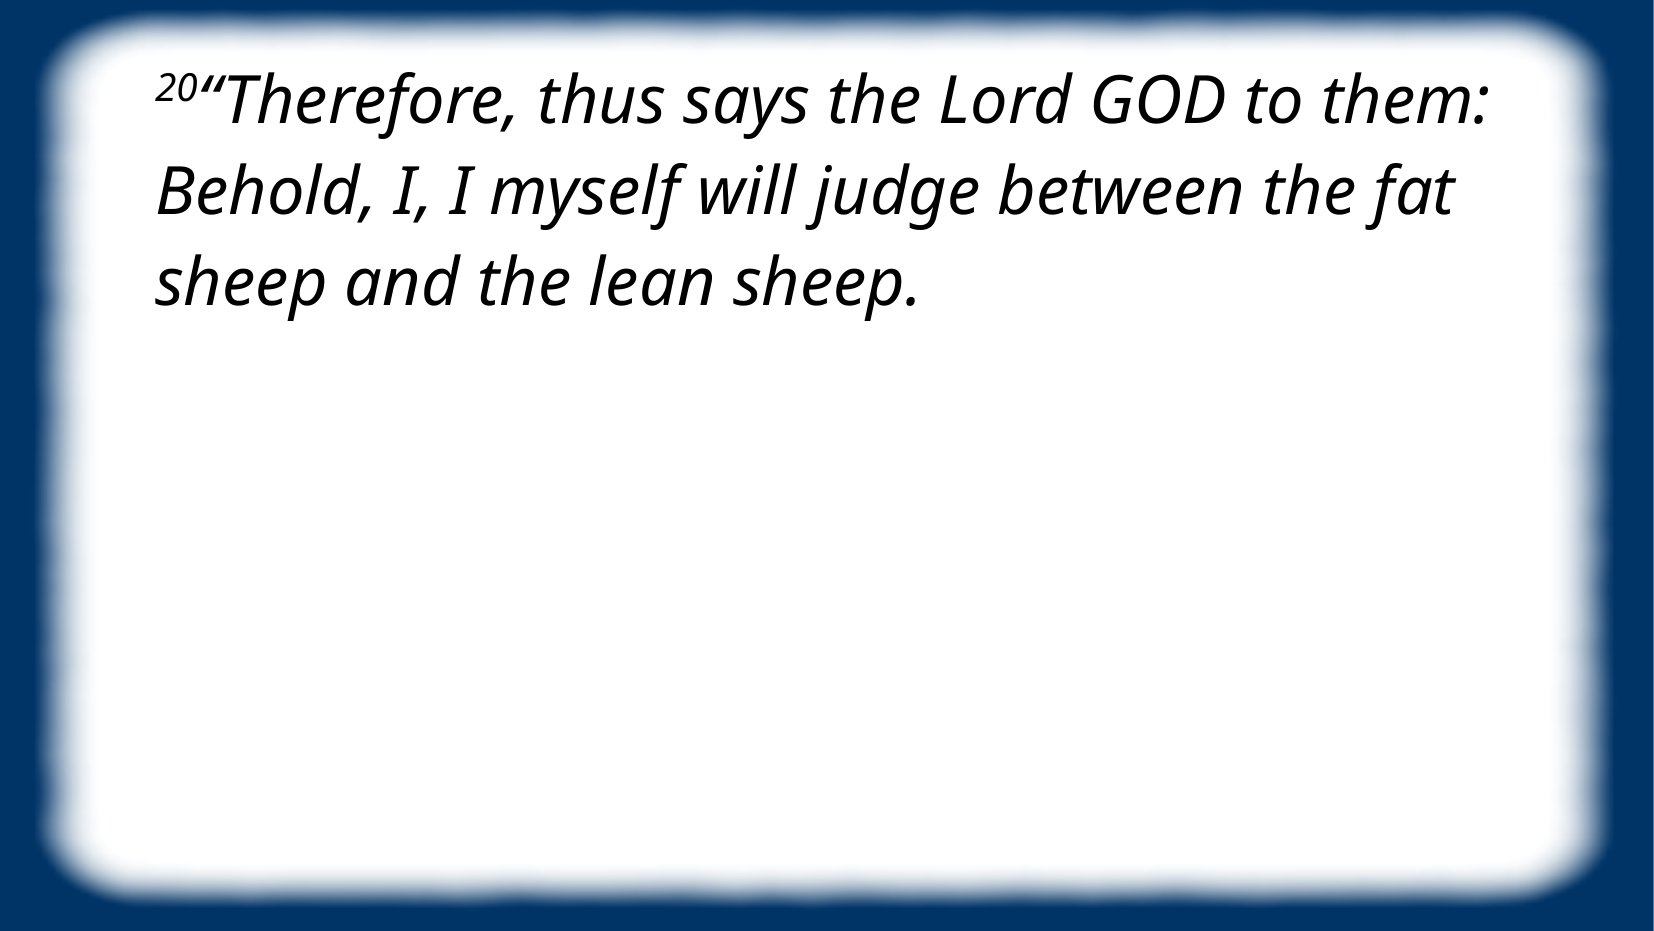

20“Therefore, thus says the Lord GOD to them: Behold, I, I myself will judge between the fat sheep and the lean sheep.